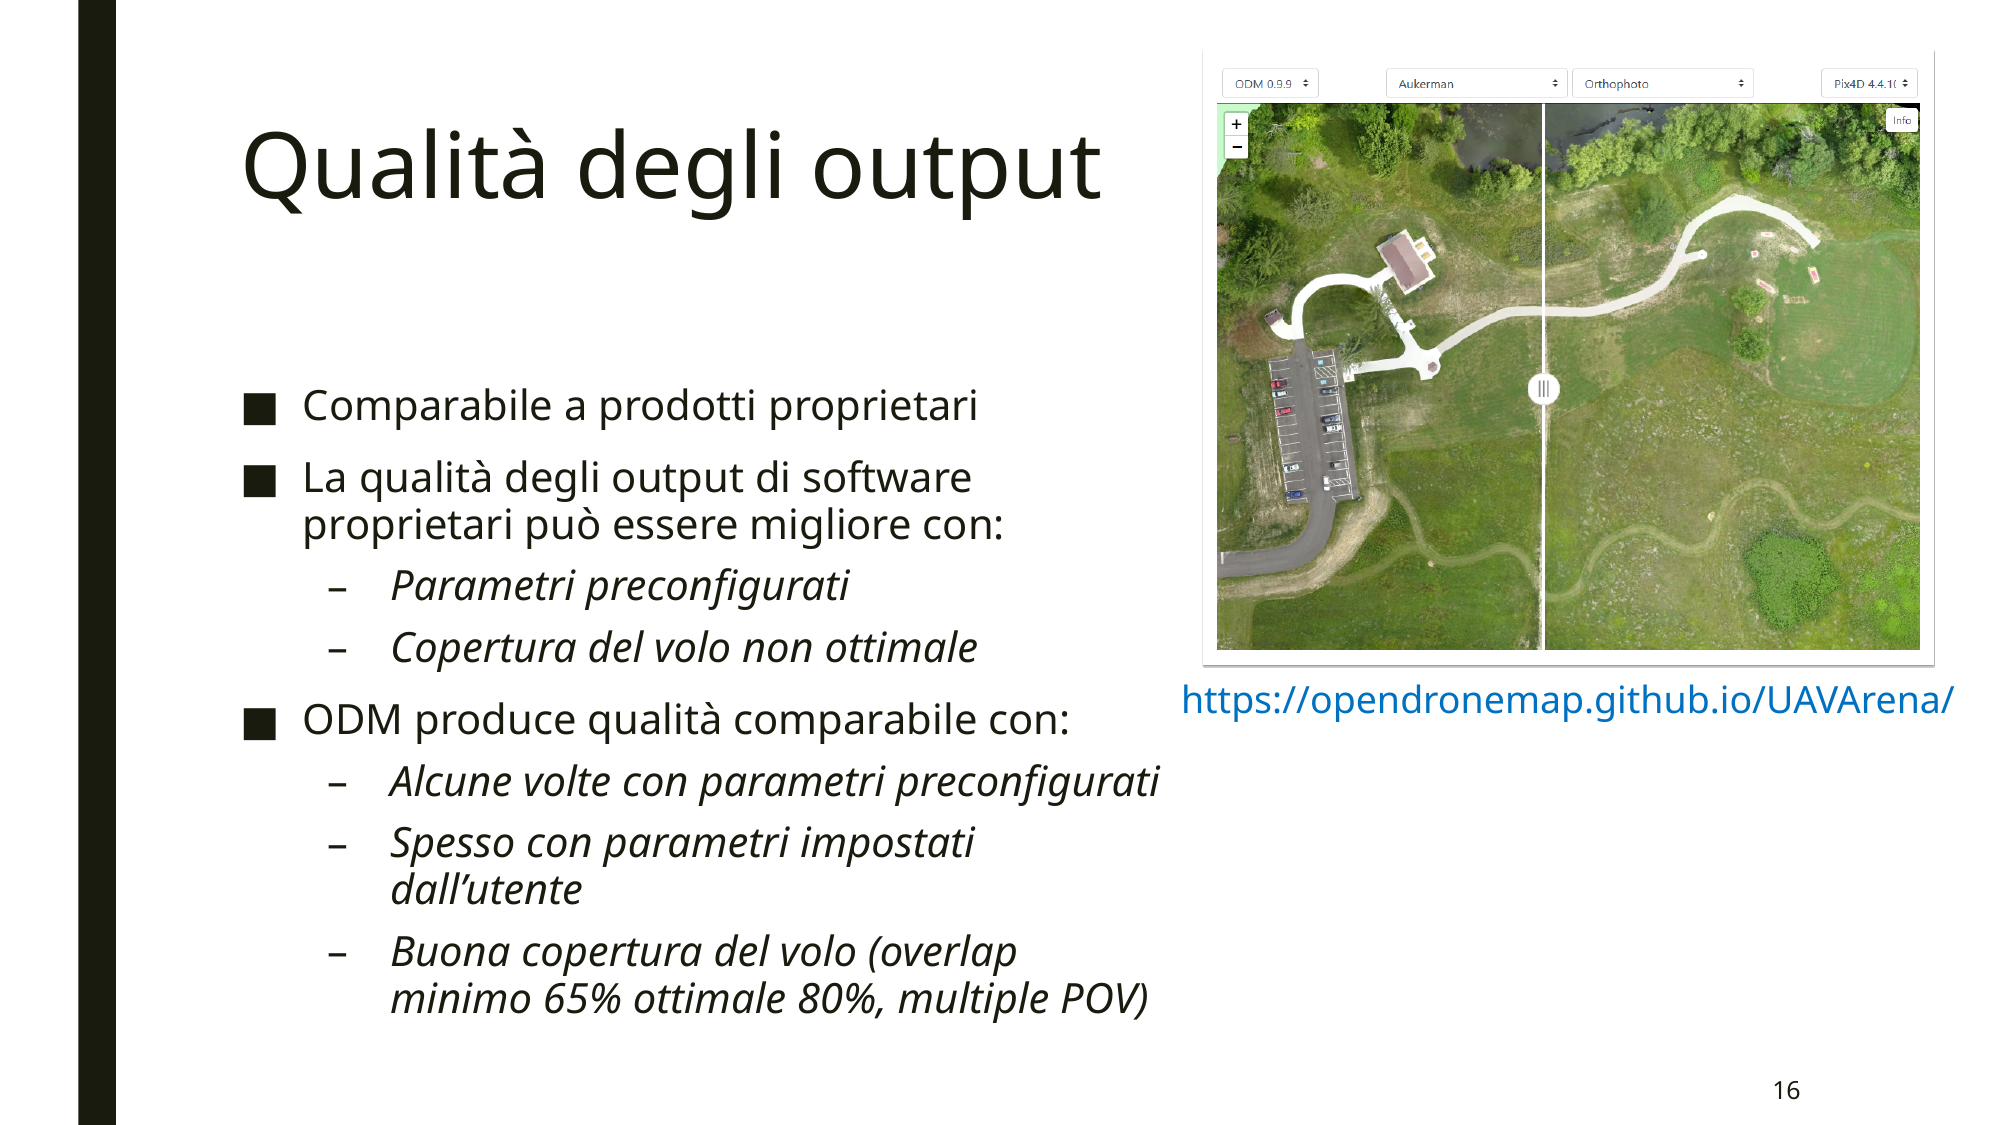

# Qualità degli output
Comparabile a prodotti proprietari
La qualità degli output di software proprietari può essere migliore con:
Parametri preconfigurati
Copertura del volo non ottimale
ODM produce qualità comparabile con:
Alcune volte con parametri preconfigurati
Spesso con parametri impostati dall’utente
Buona copertura del volo (overlap minimo 65% ottimale 80%, multiple POV)
https://opendronemap.github.io/UAVArena/